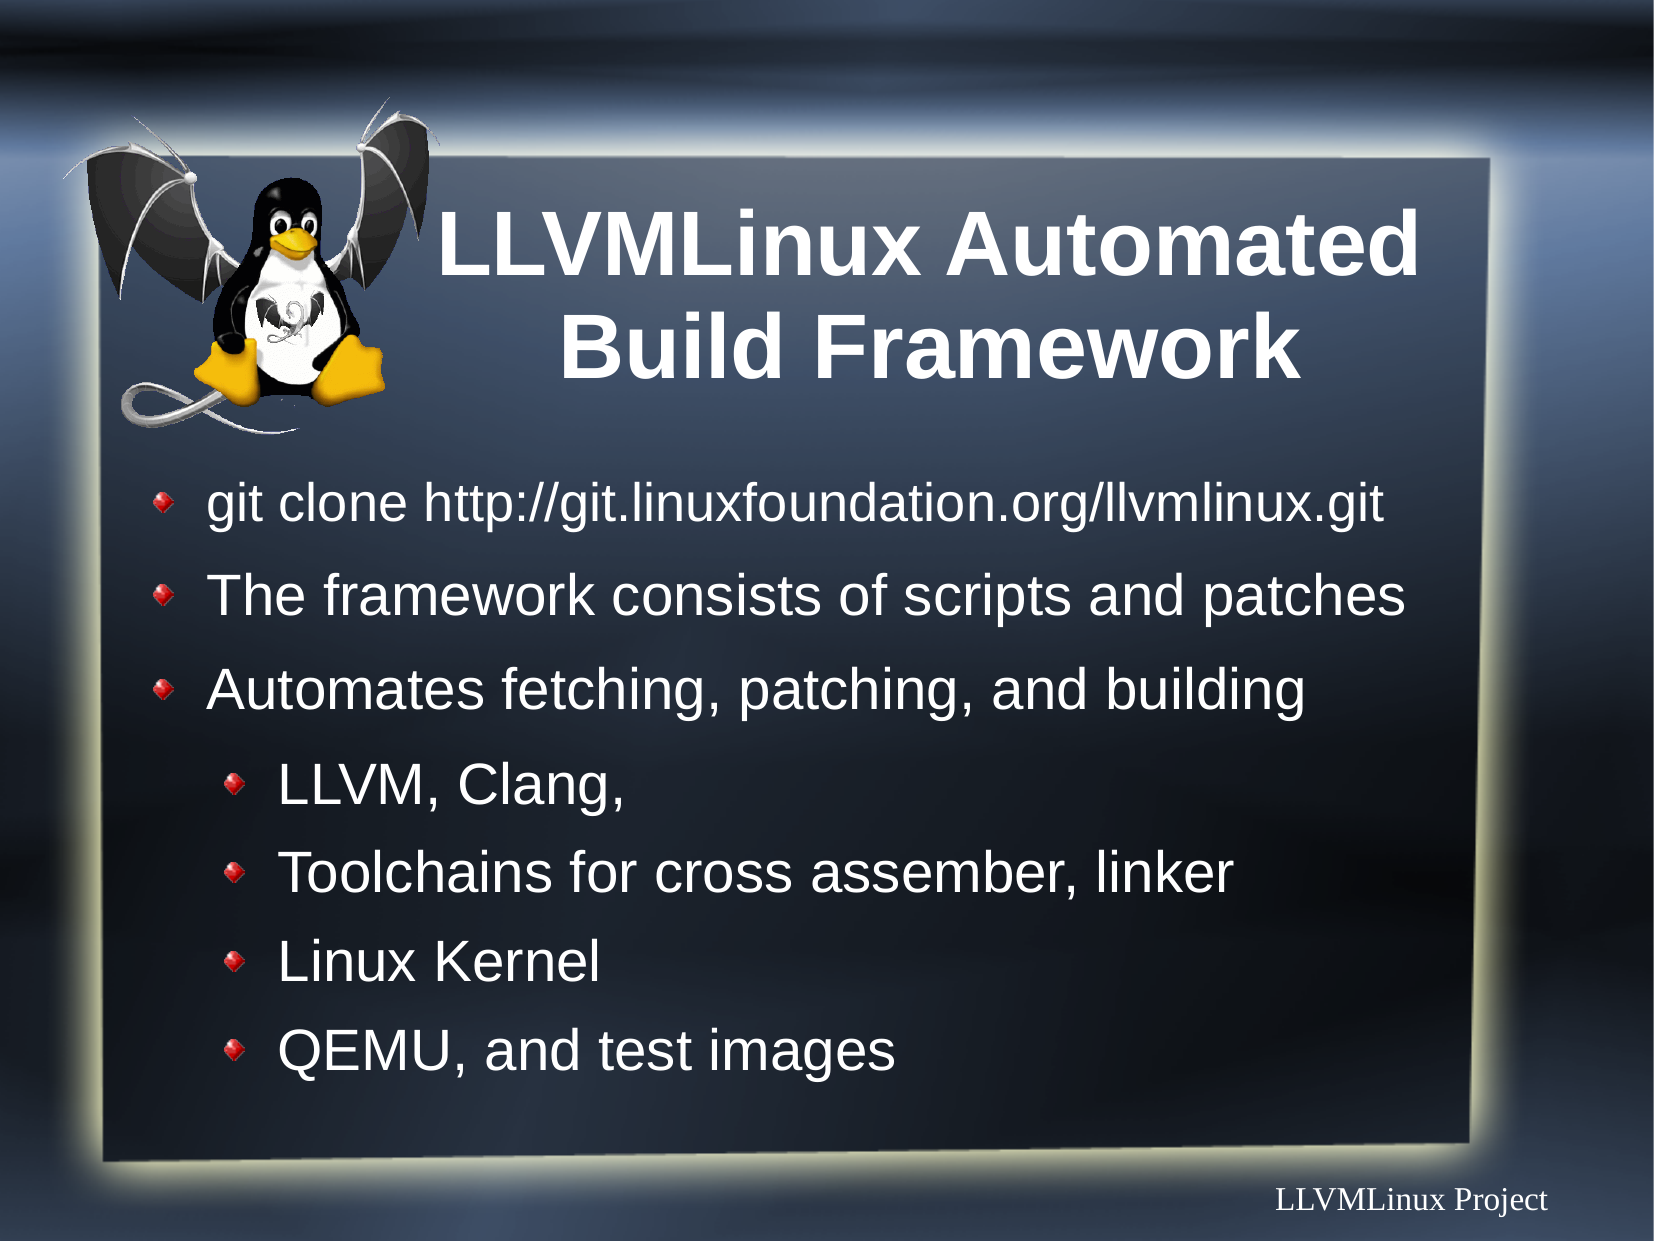

# LLVMLinux Automated Build Framework
git clone http://git.linuxfoundation.org/llvmlinux.git
The framework consists of scripts and patches
Automates fetching, patching, and building
LLVM, Clang,
Toolchains for cross assember, linker
Linux Kernel
QEMU, and test images